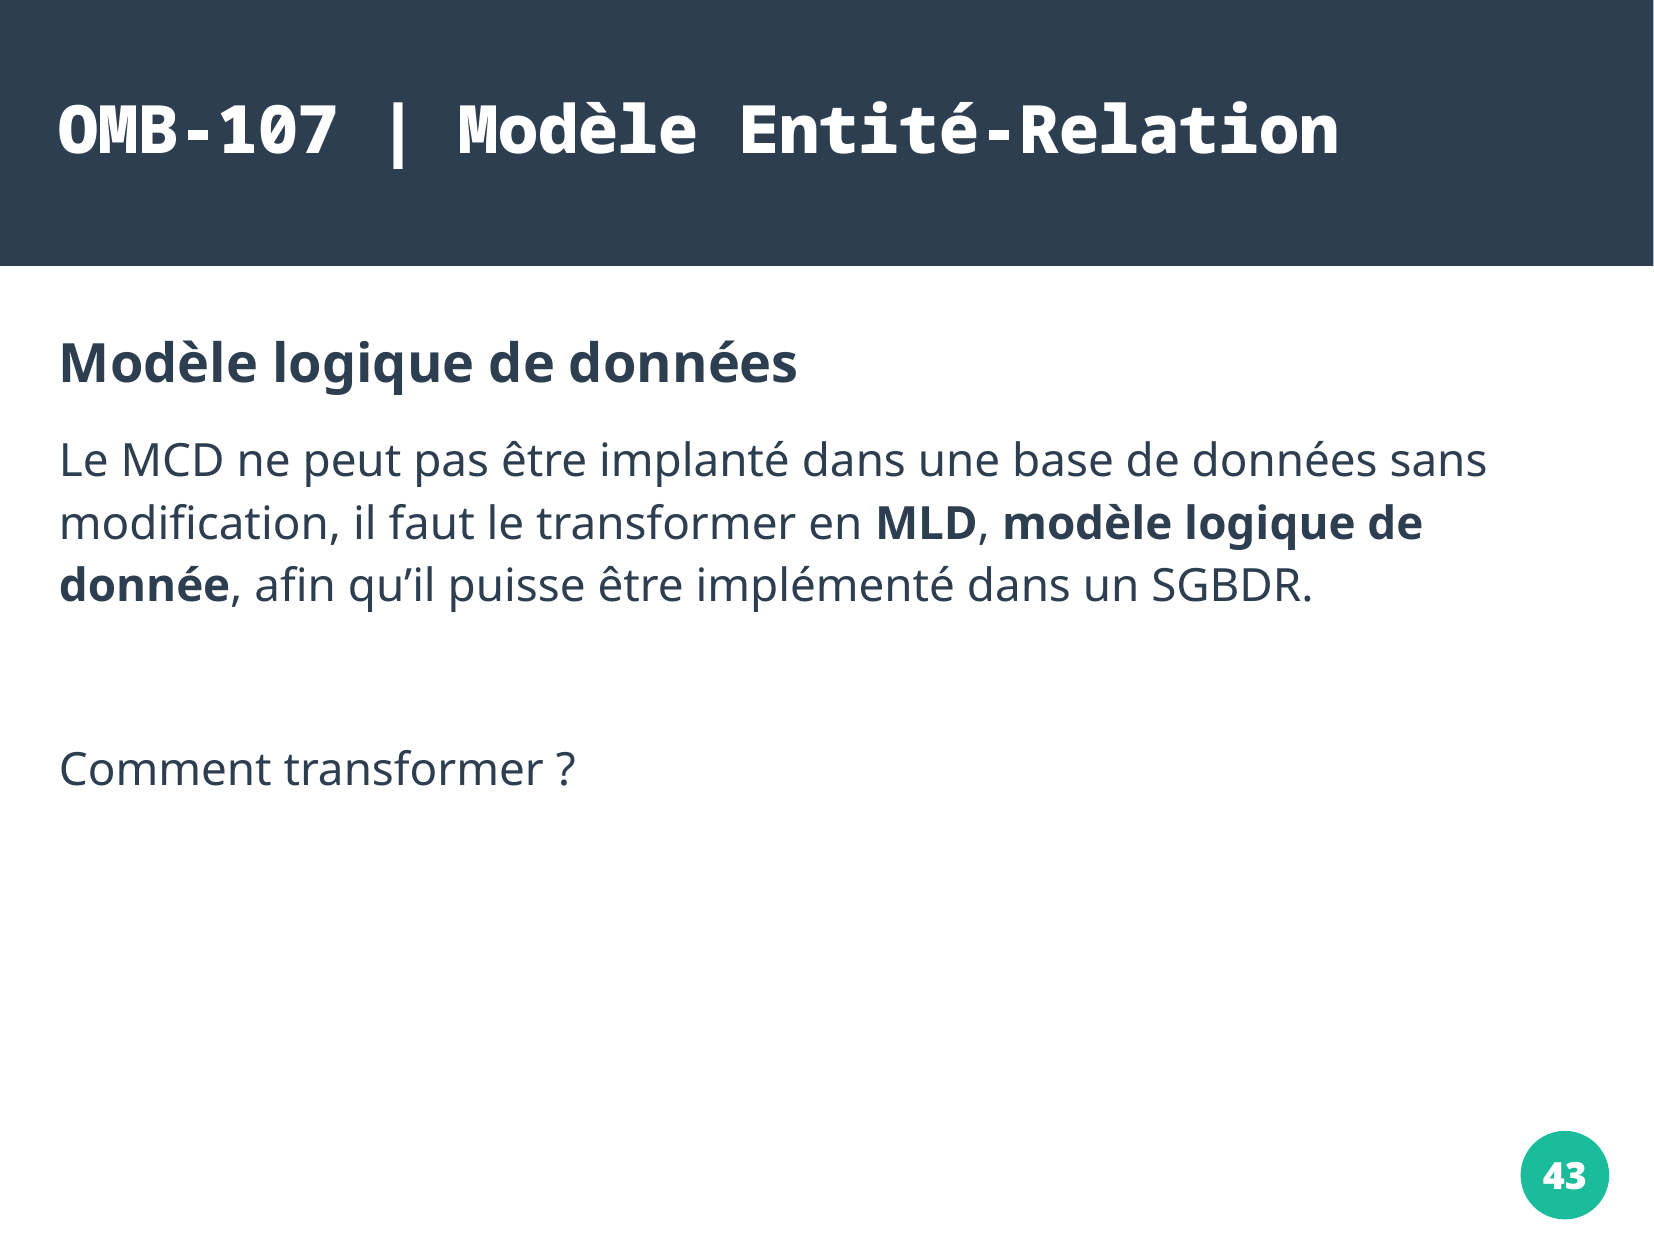

# OMB-107 | Modèle Entité-Relation
Modèle logique de données
Le MCD ne peut pas être implanté dans une base de données sans modification, il faut le transformer en MLD, modèle logique de donnée, afin qu’il puisse être implémenté dans un SGBDR.
Comment transformer ?
43